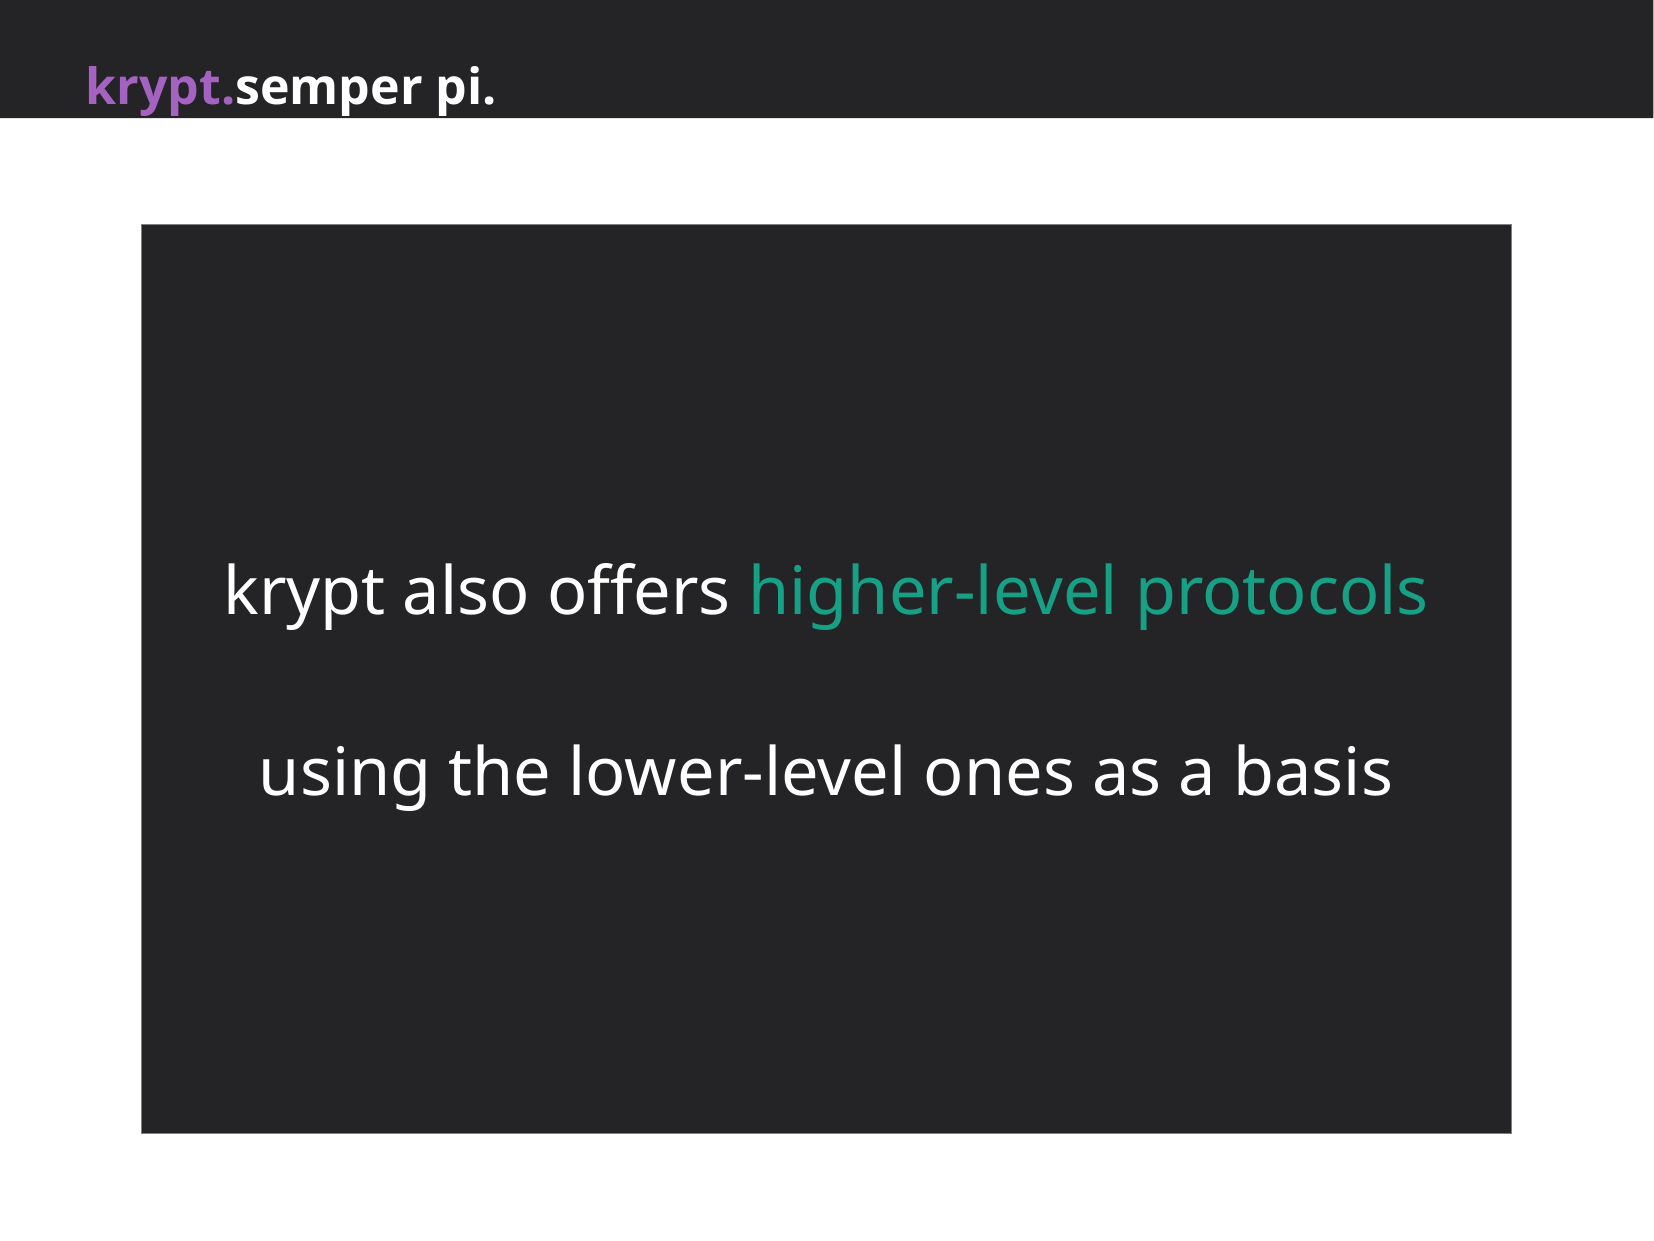

krypt.semper pi.
krypt also offers higher-level protocols
using the lower-level ones as a basis
krypt first of all is a framework